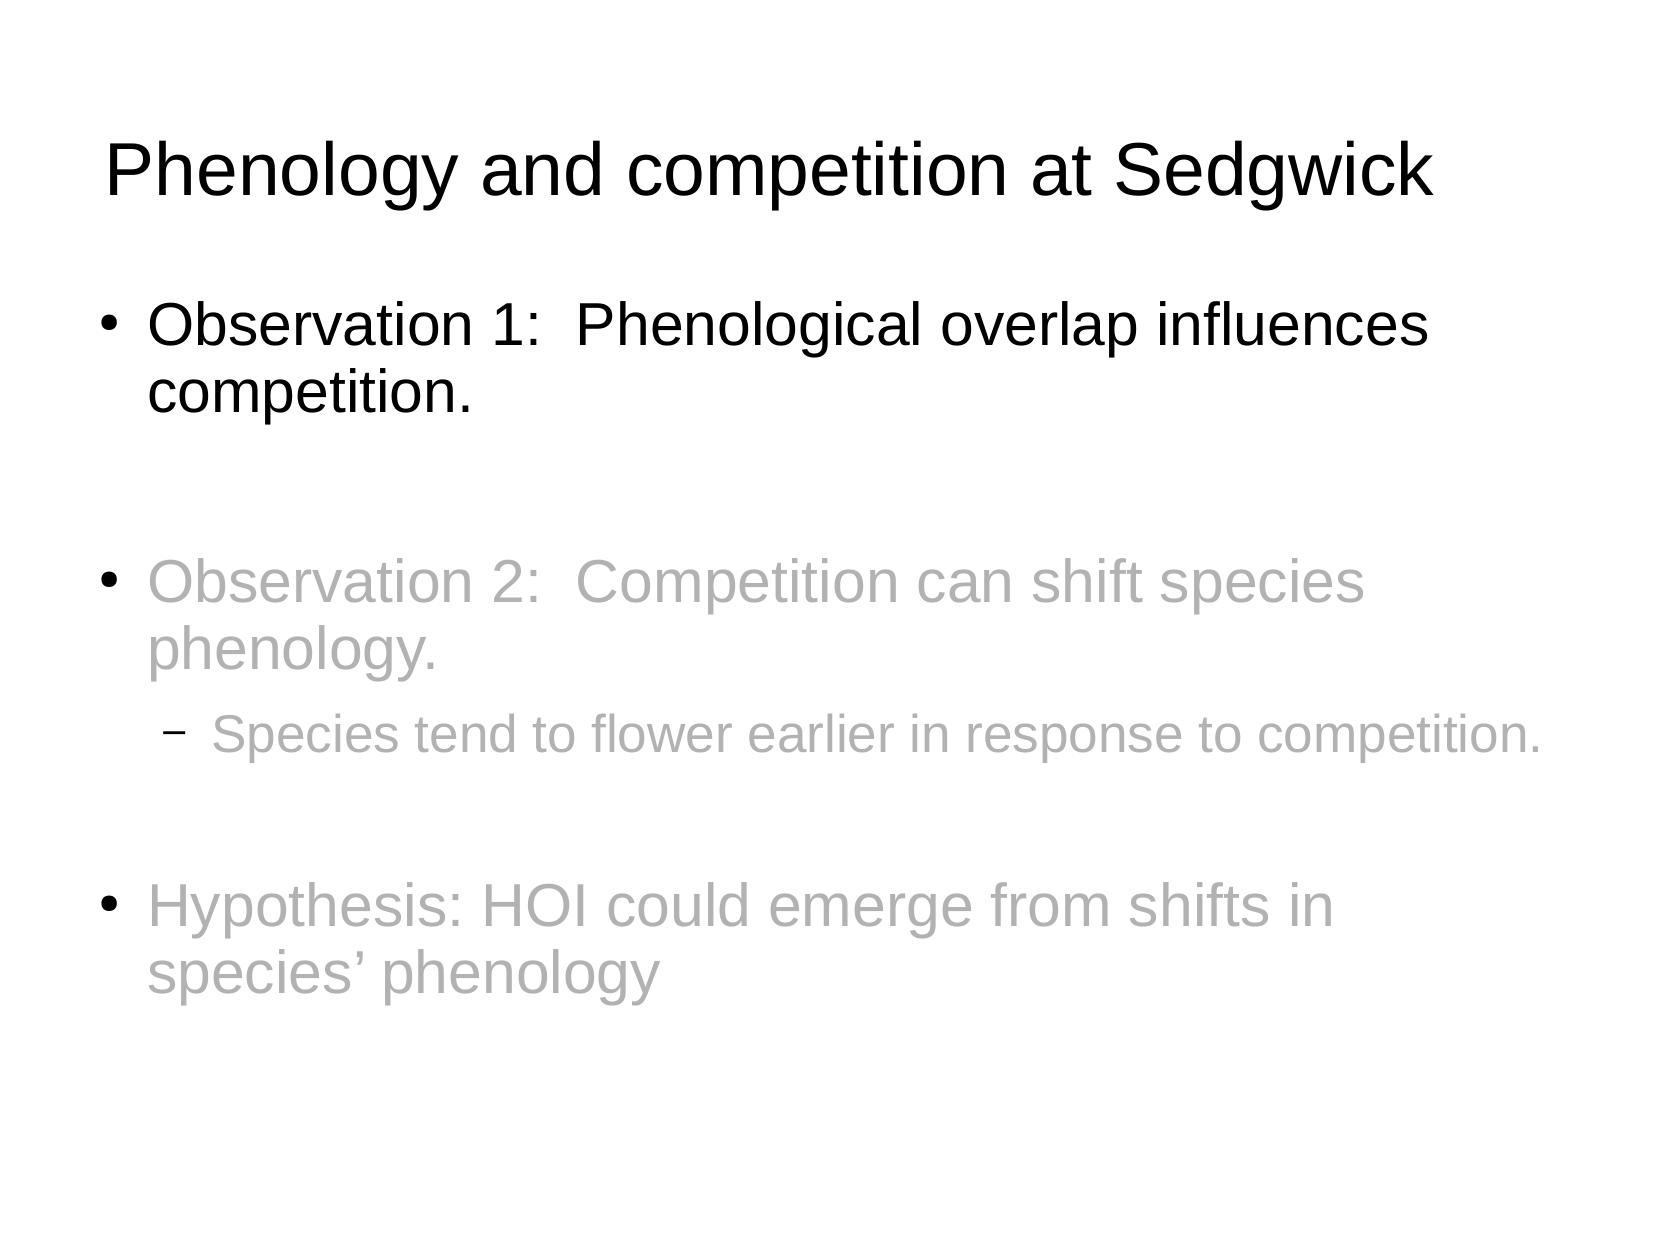

Phenology and competition at Sedgwick
# Observation 1: Phenological overlap influences competition.
Observation 2: Competition can shift species phenology.
Species tend to flower earlier in response to competition.
Hypothesis: HOI could emerge from shifts in species’ phenology